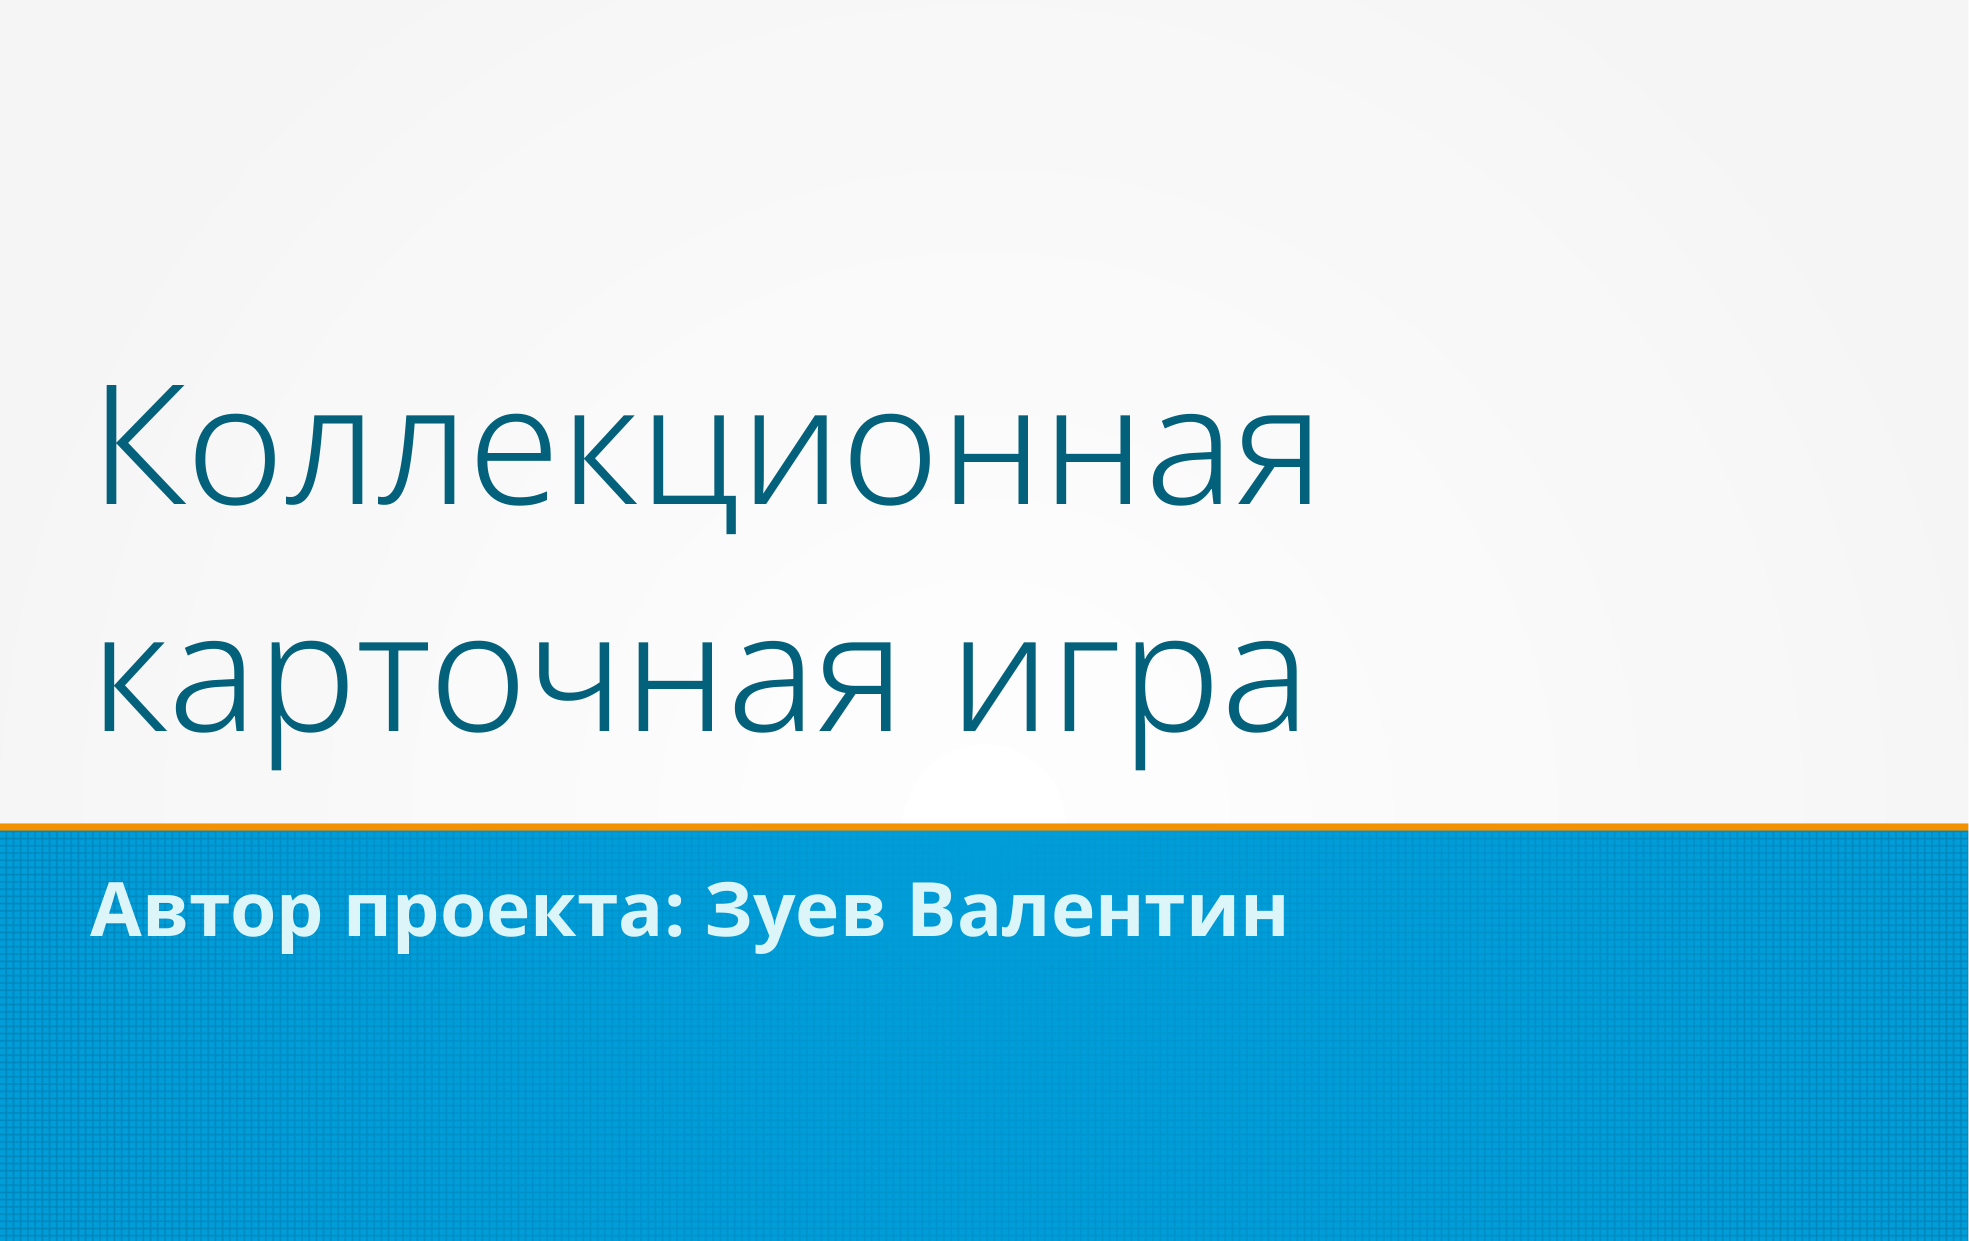

# Коллекционная карточная игра
Автор проекта: Зуев Валентин